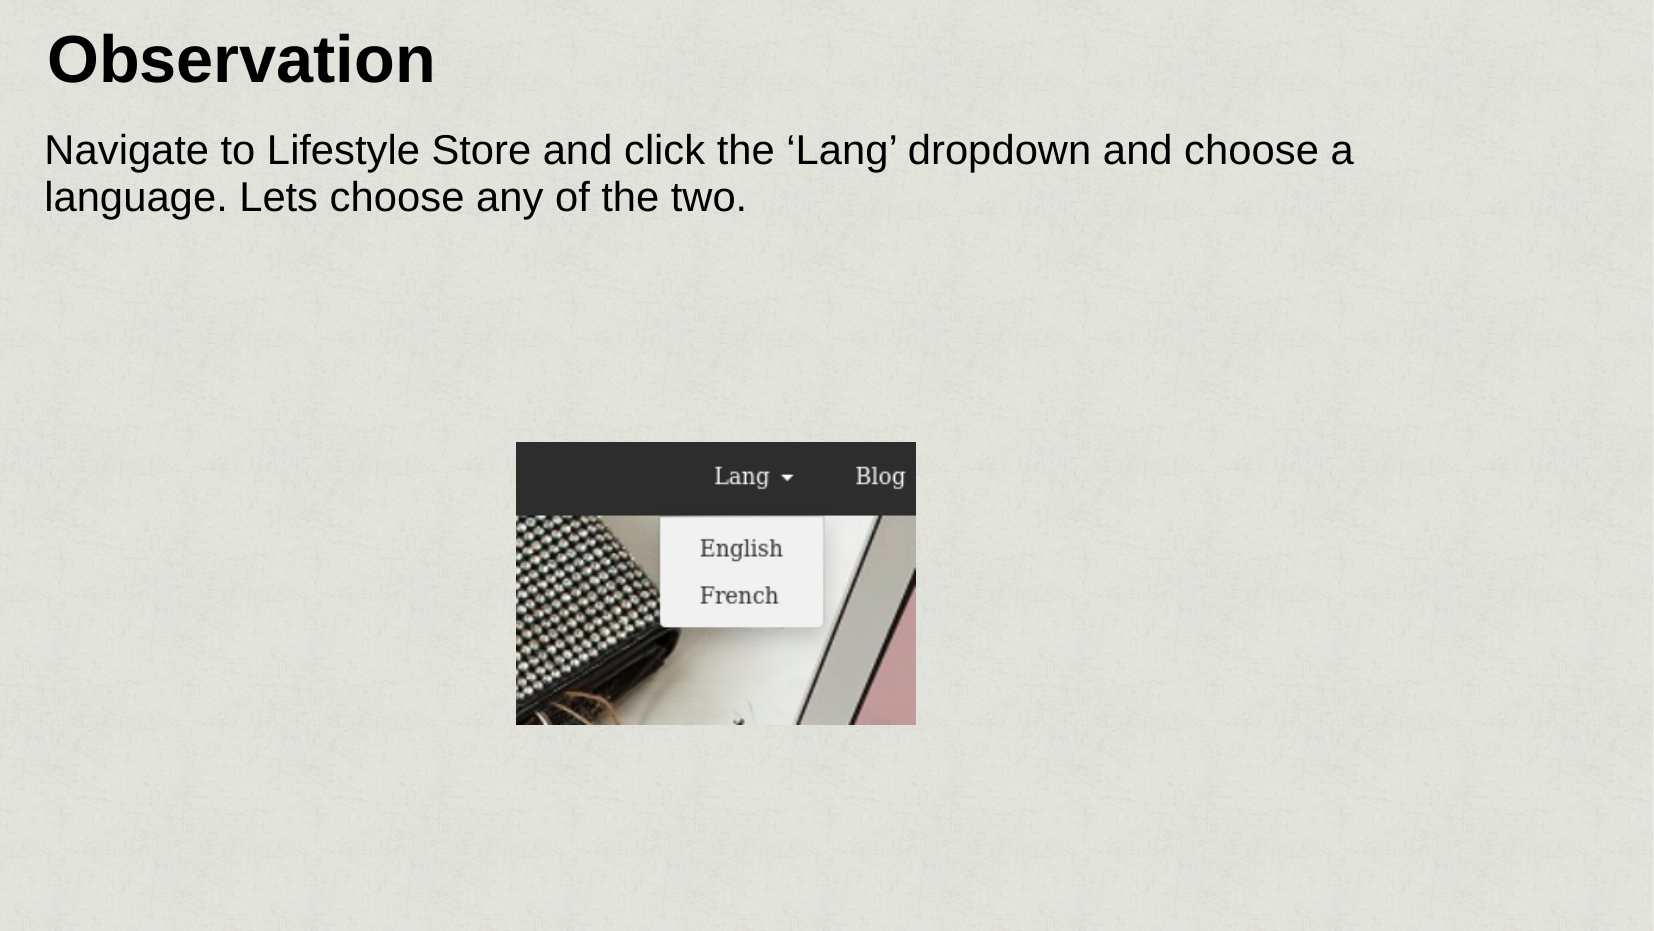

# Observation
Navigate to Lifestyle Store and click the ‘Lang’ dropdown and choose a language. Lets choose any of the two.